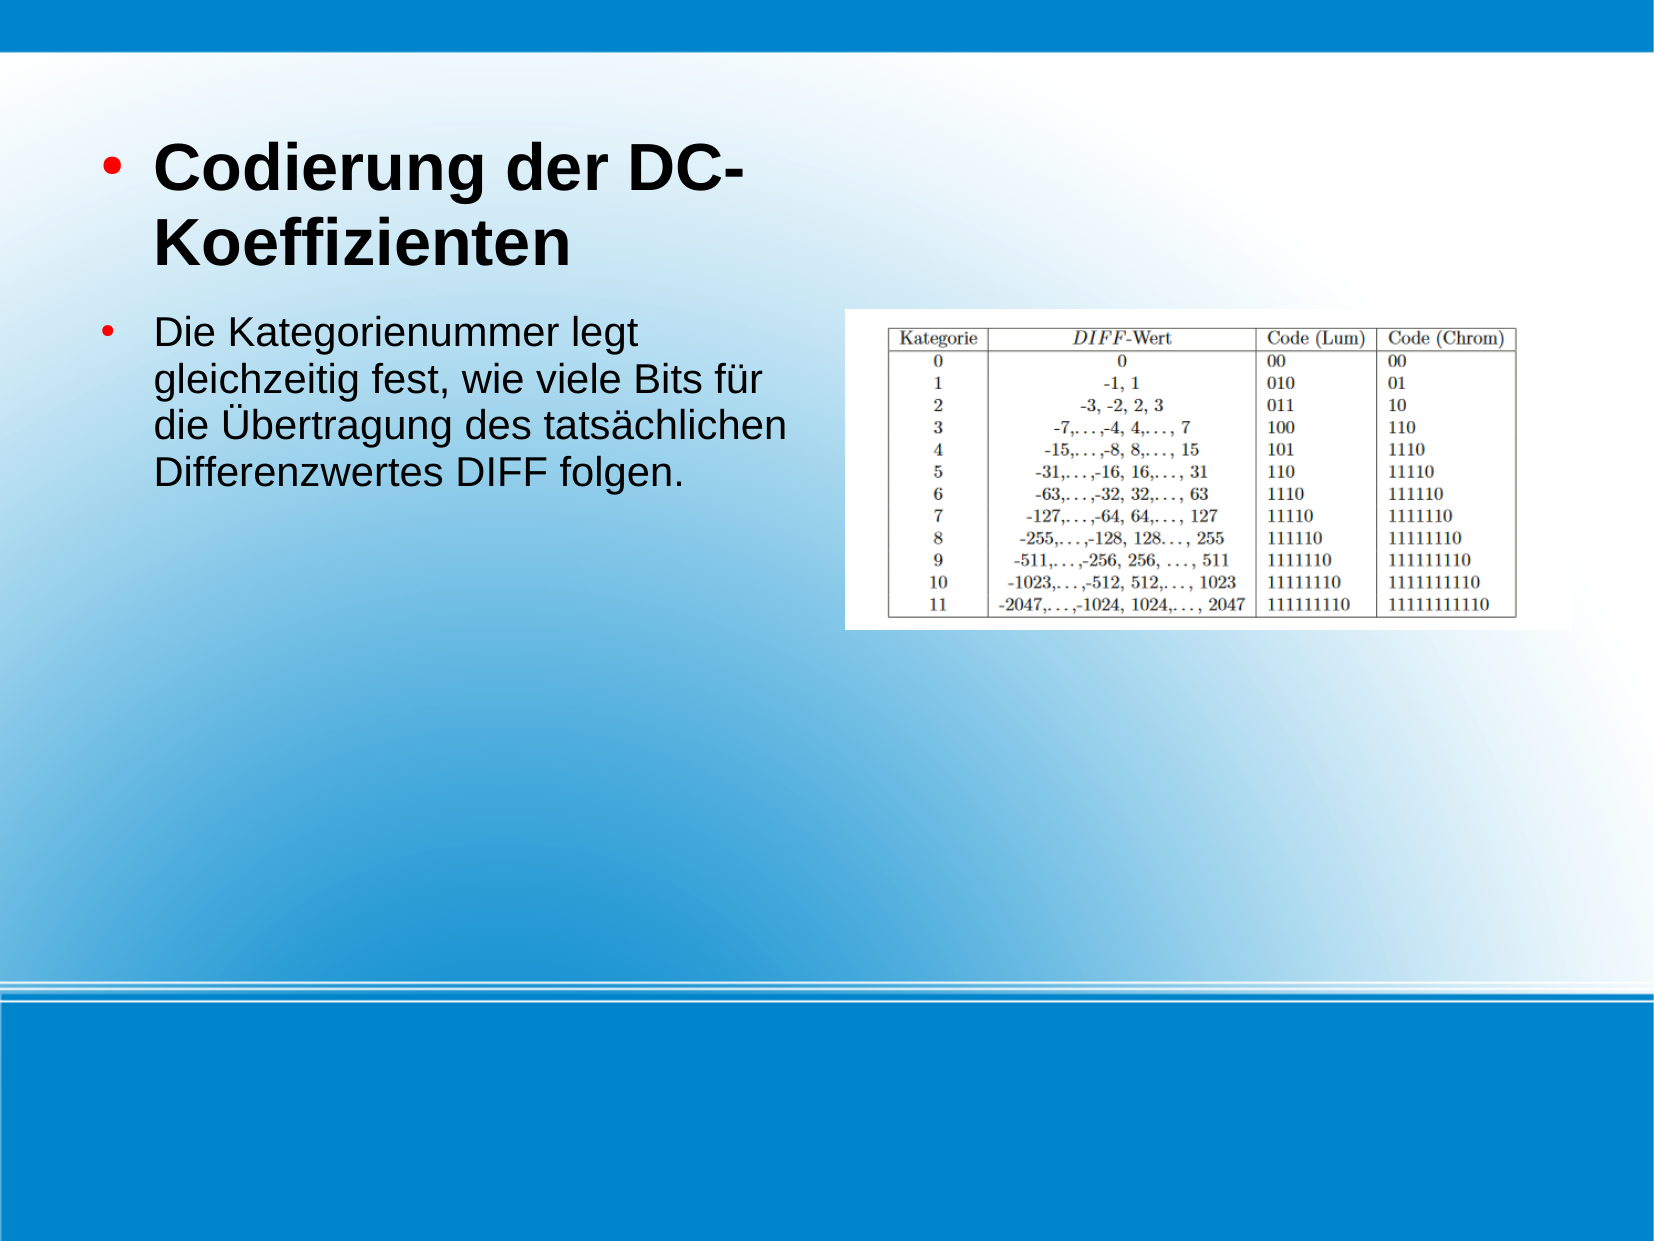

Codierung der DC-Koeffizienten
Die Kategorienummer legt gleichzeitig fest, wie viele Bits für die Übertragung des tatsächlichen Differenzwertes DIFF folgen.
#